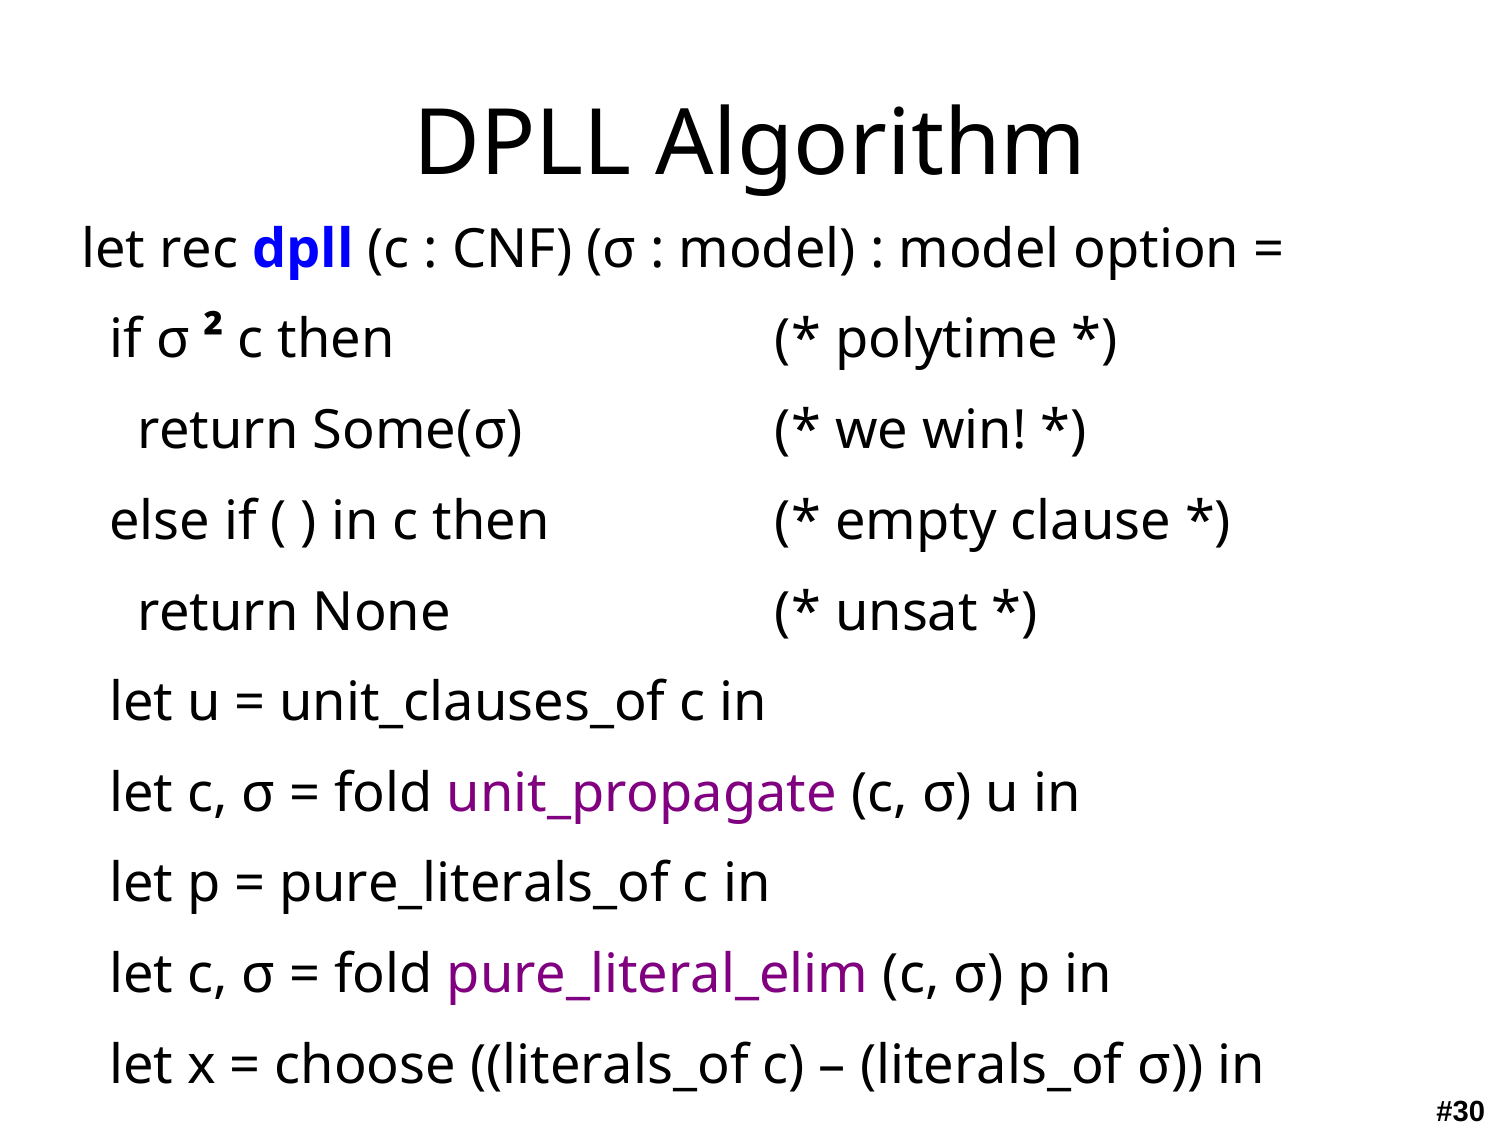

# DPLL Algorithm
let rec dpll (c : CNF) (σ : model) : model option =
 if σ ² c then 			(* polytime *)
 return Some(σ) 		(* we win! *)
 else if ( ) in c then 		(* empty clause *)
 return None			(* unsat *)
 let u = unit_clauses_of c in
 let c, σ = fold unit_propagate (c, σ) u in
 let p = pure_literals_of c in
 let c, σ = fold pure_literal_elim (c, σ) p in
 let x = choose ((literals_of c) – (literals_of σ)) in
 return (dpll (c ^ x) σ) or (dpll (c ^ :x) σ)
30